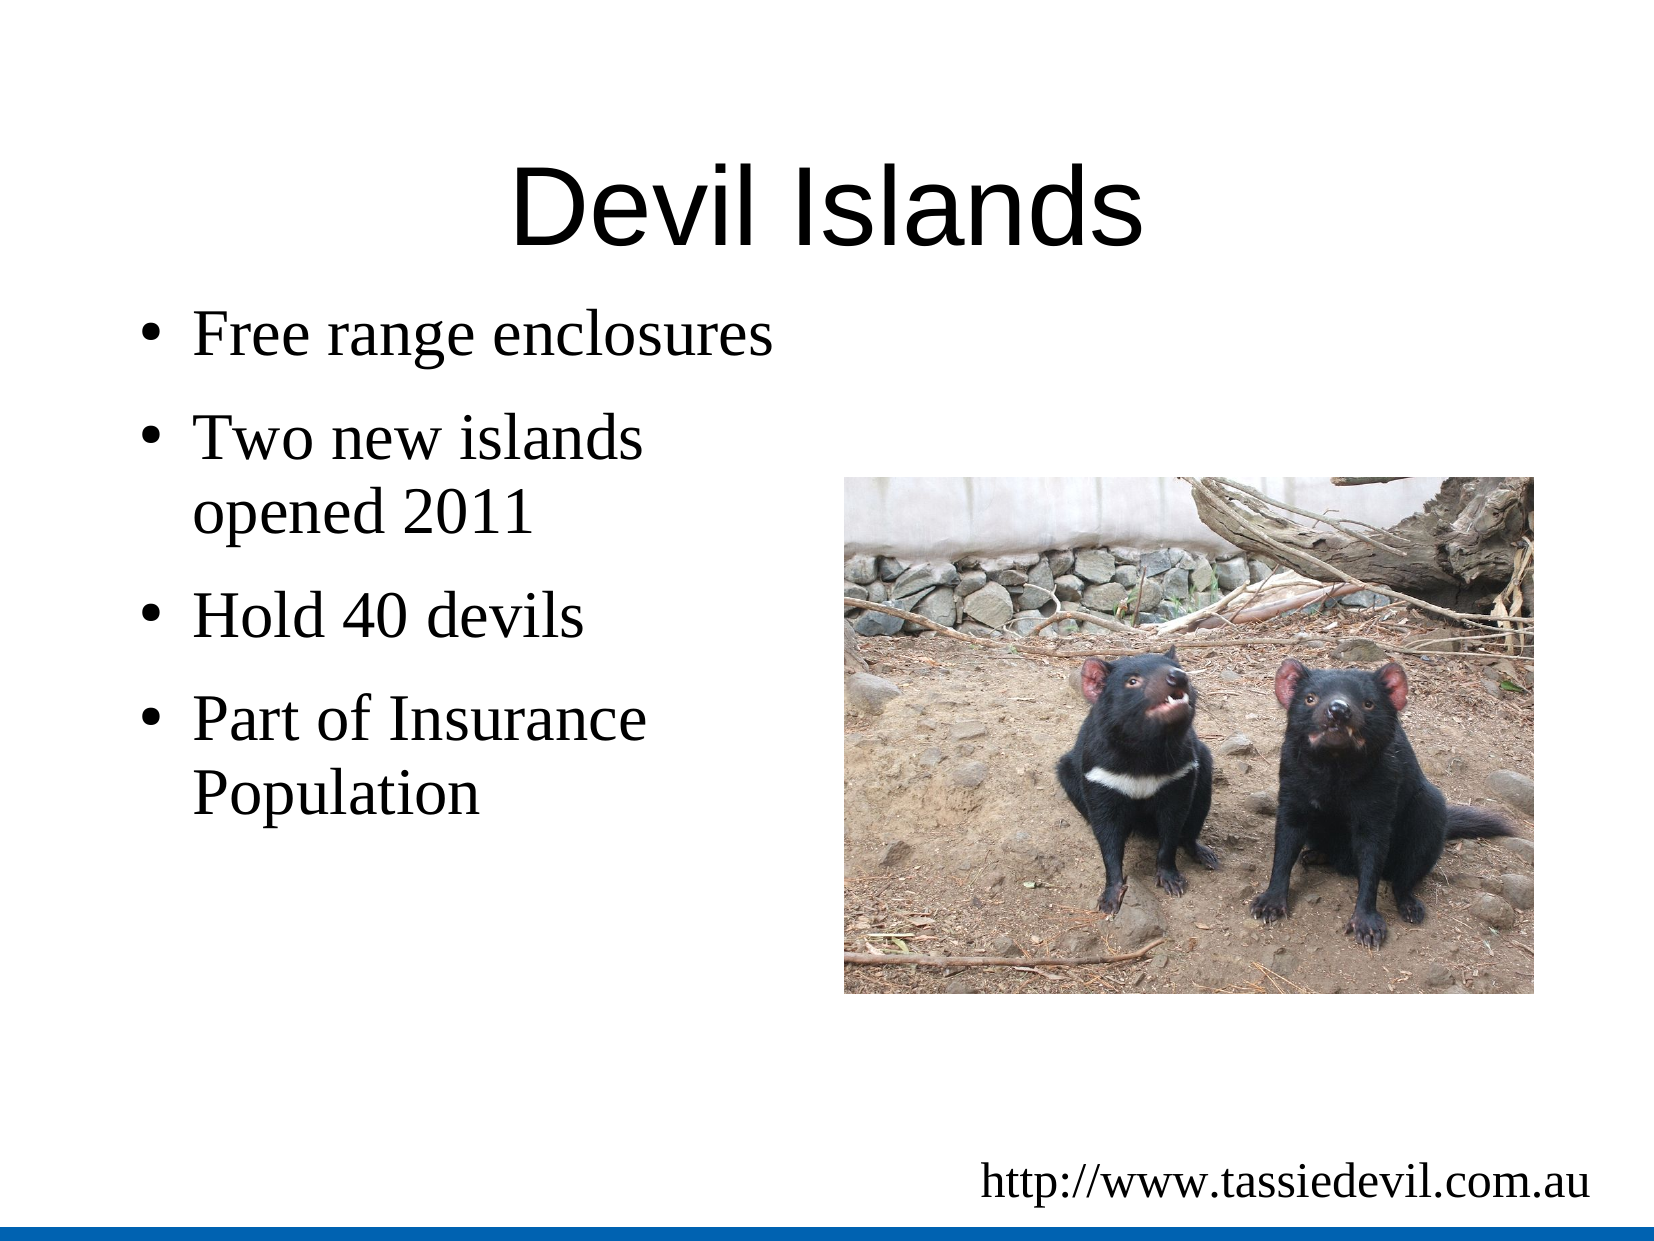

# Devil Islands
Free range enclosures
Two new islands opened 2011
Hold 40 devils
Part of Insurance Population
http://www.tassiedevil.com.au